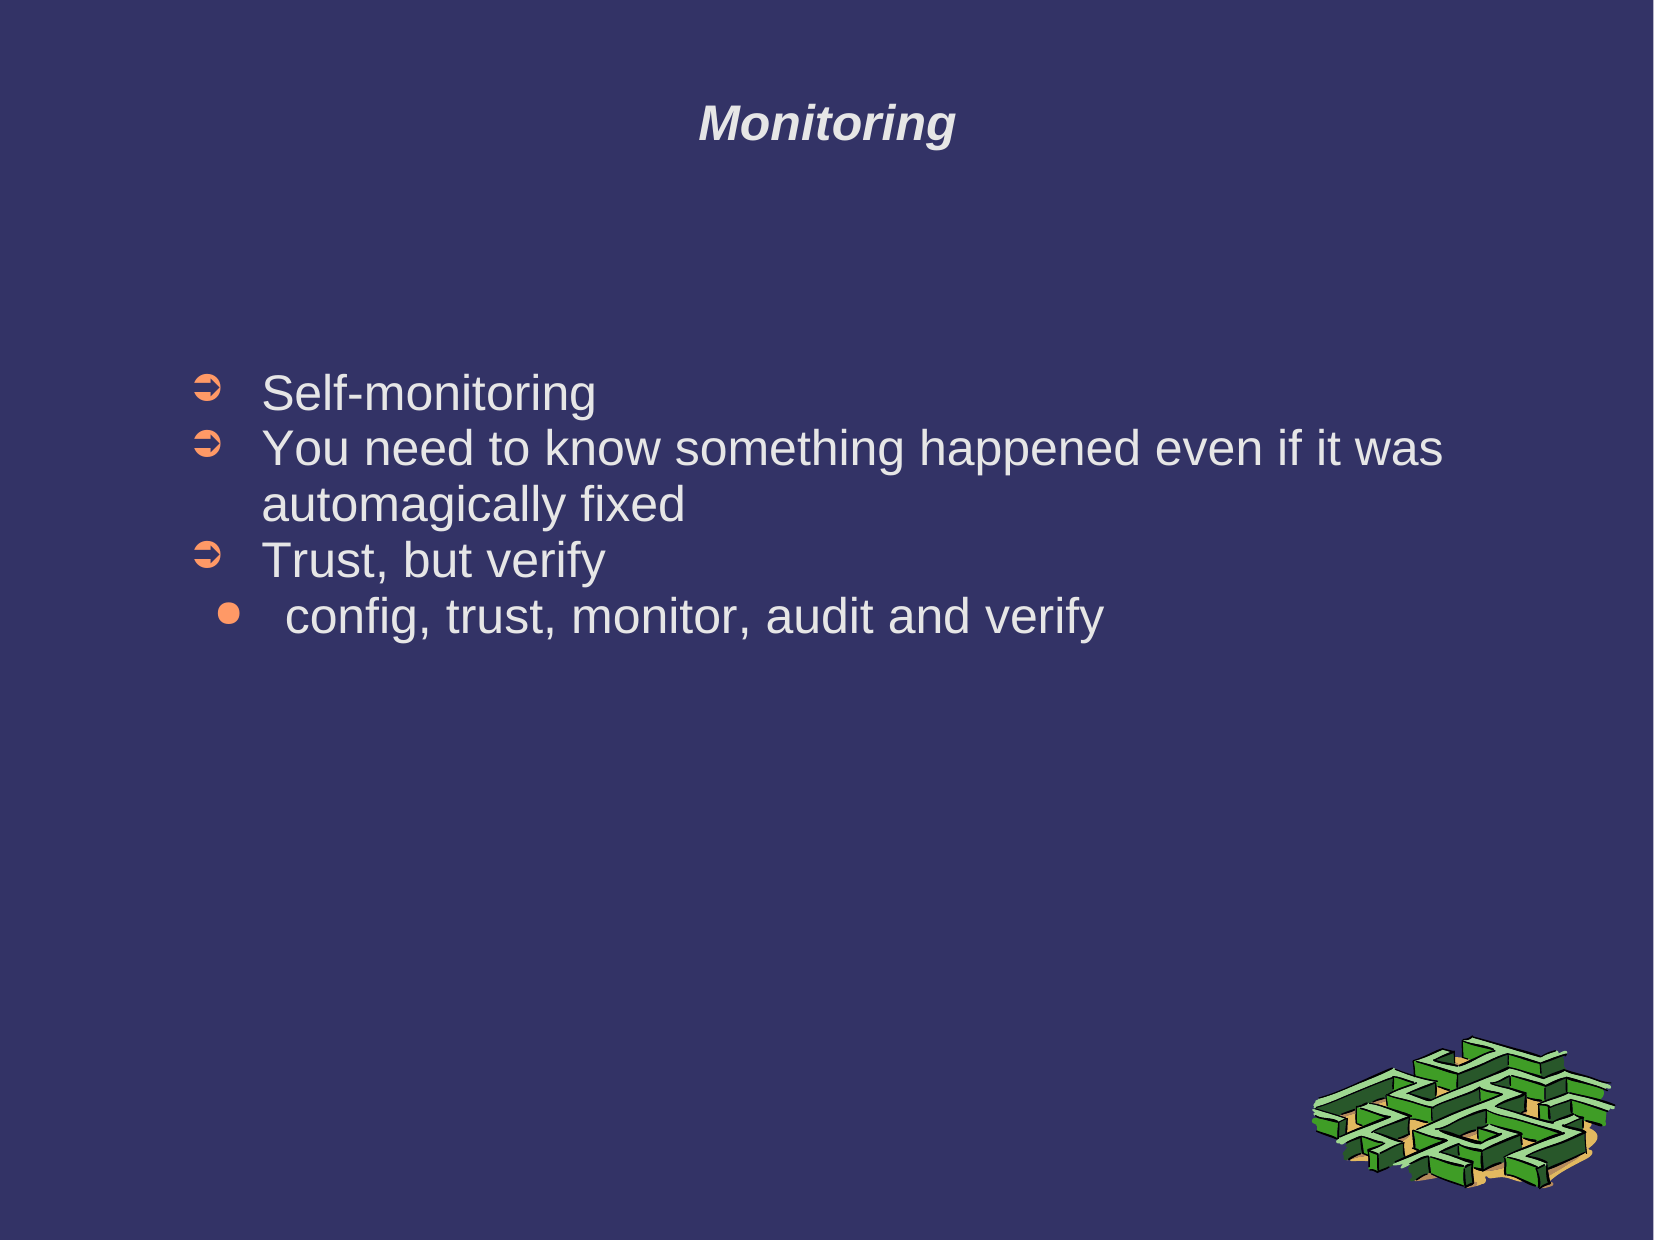

# Monitoring
Self-monitoring
You need to know something happened even if it was automagically fixed
Trust, but verify
config, trust, monitor, audit and verify